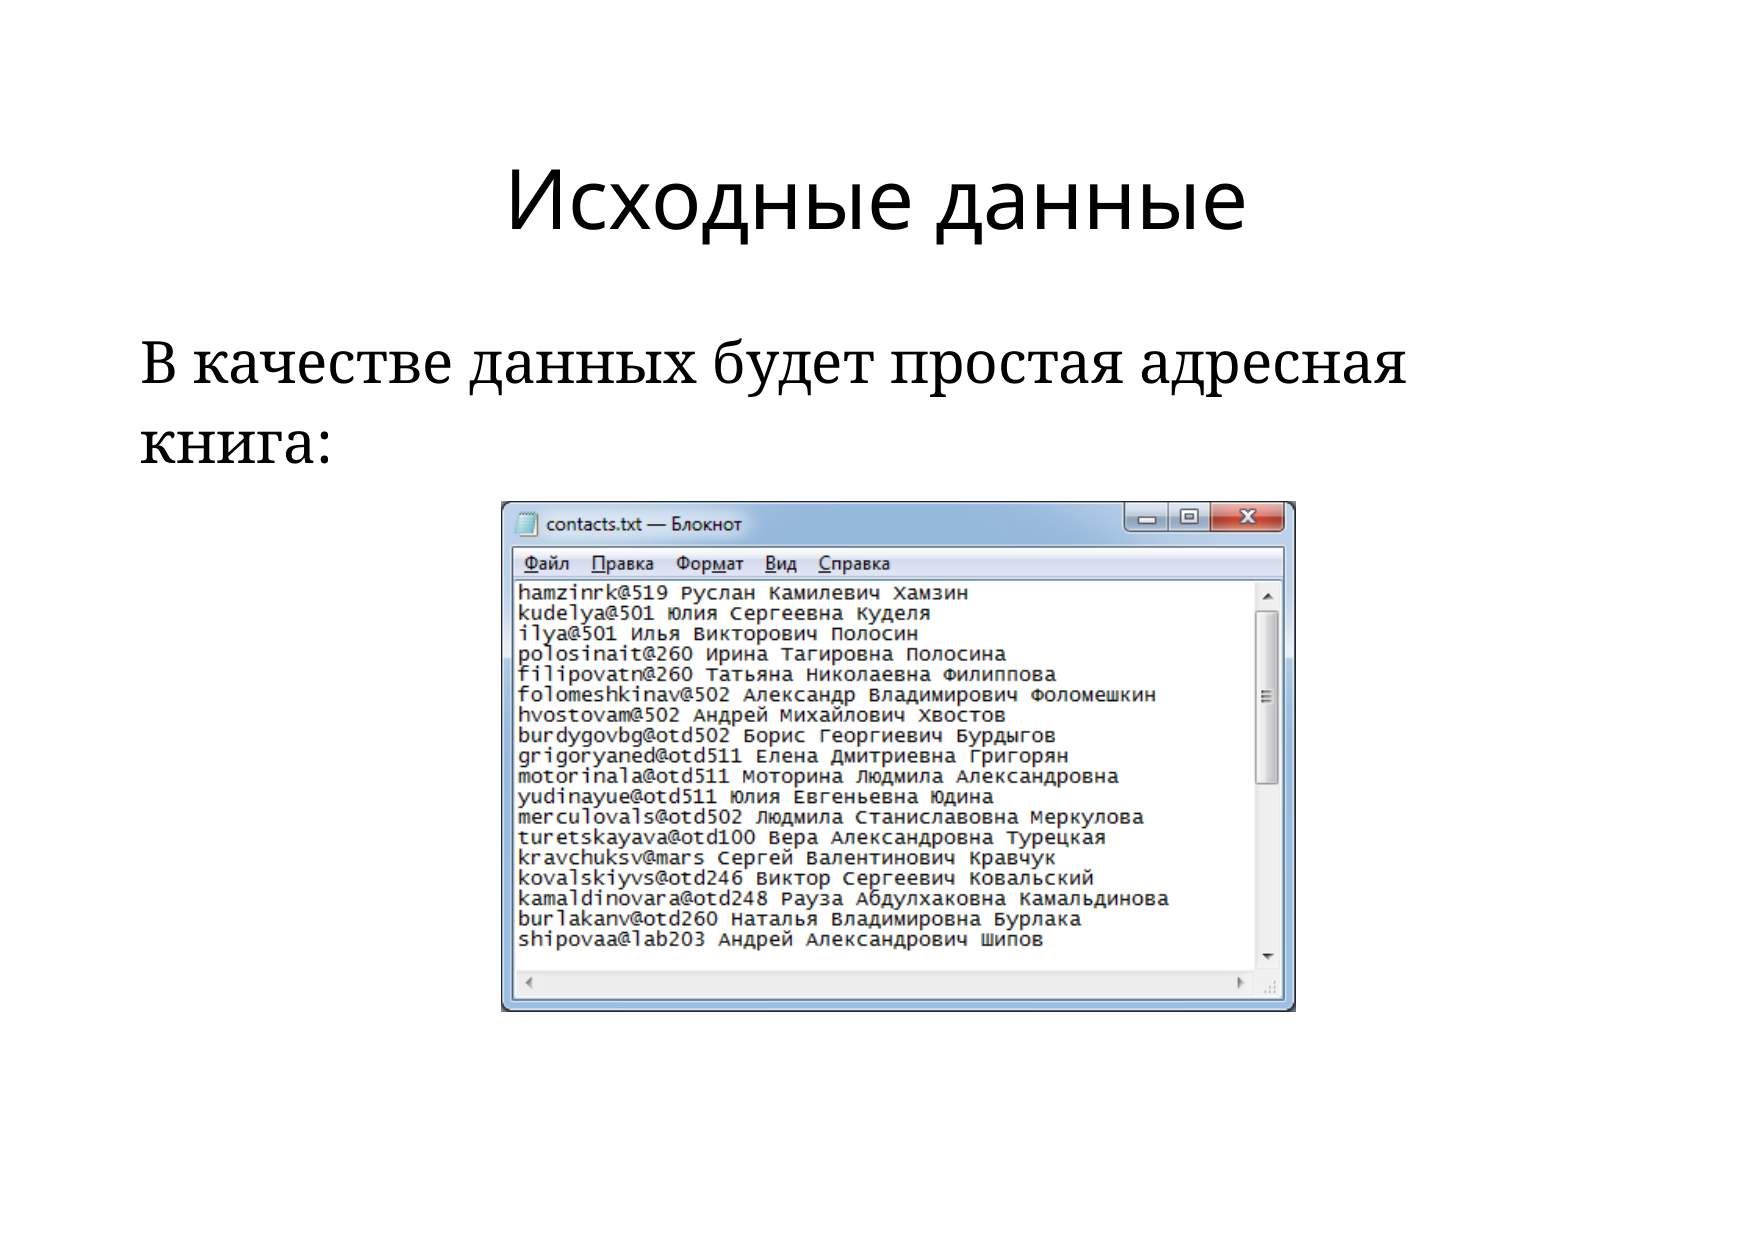

# Исходные данные
В качестве данных будет простая адресная книга: